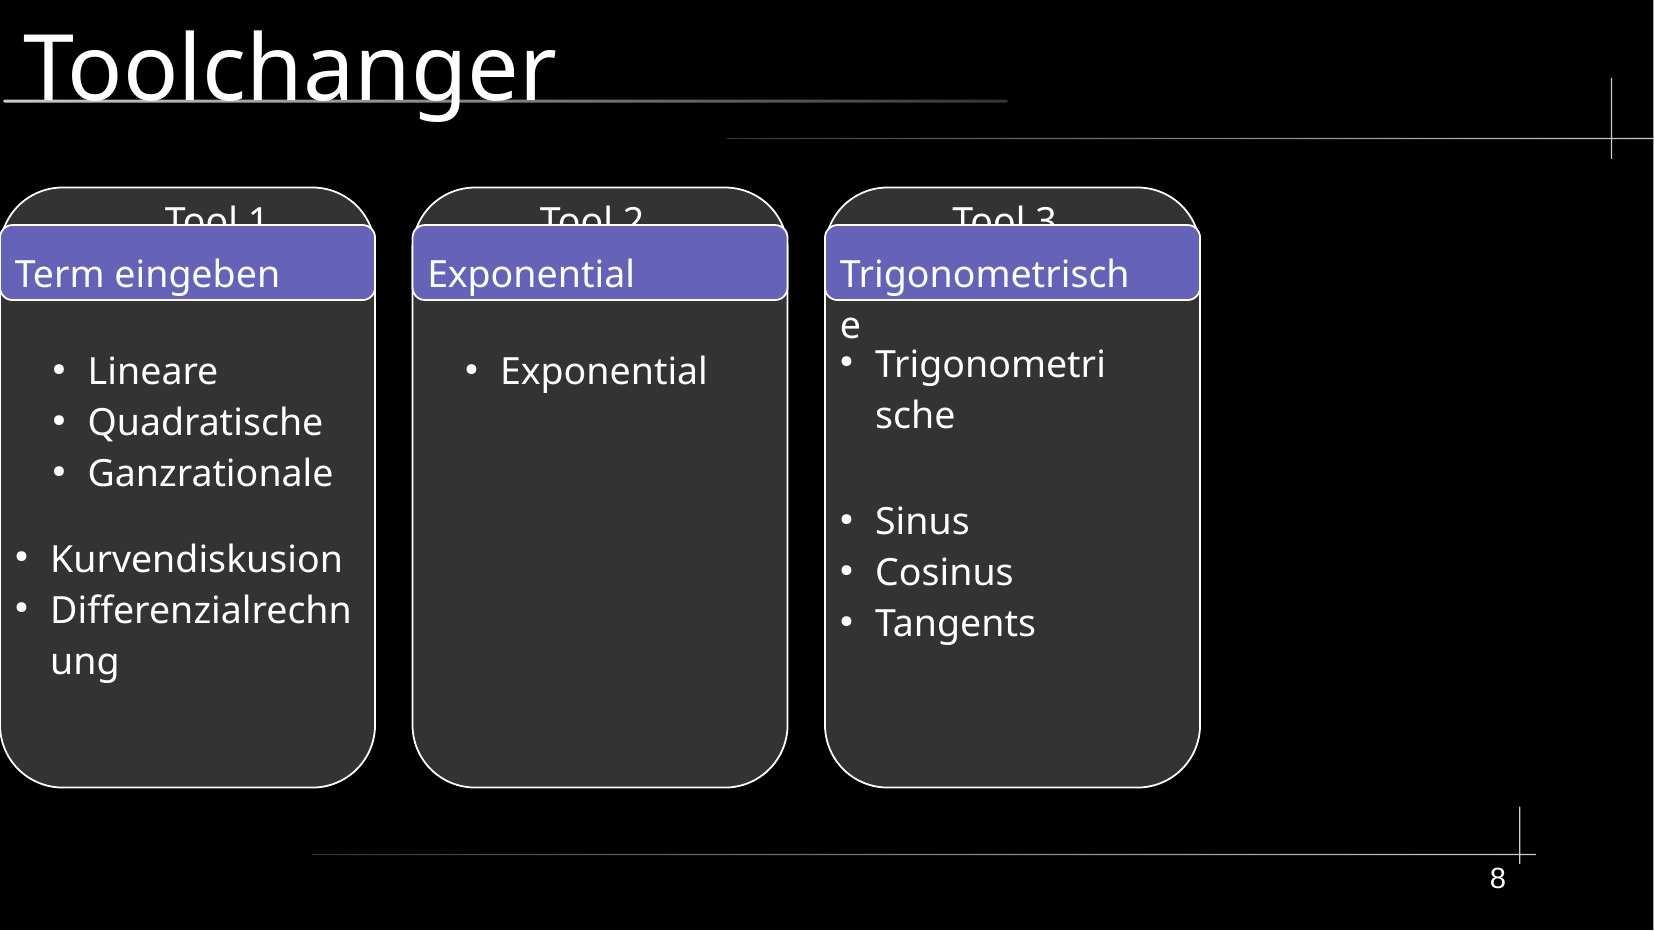

# Toolchanger
Tool 1
Tool 2
Tool 3
Term eingeben
Exponential
Trigonometrische
Trigonometrische
Lineare
Quadratische
Ganzrationale
Exponential
Sinus
Cosinus
Tangents
Kurvendiskusion
Differenzialrechnung
8